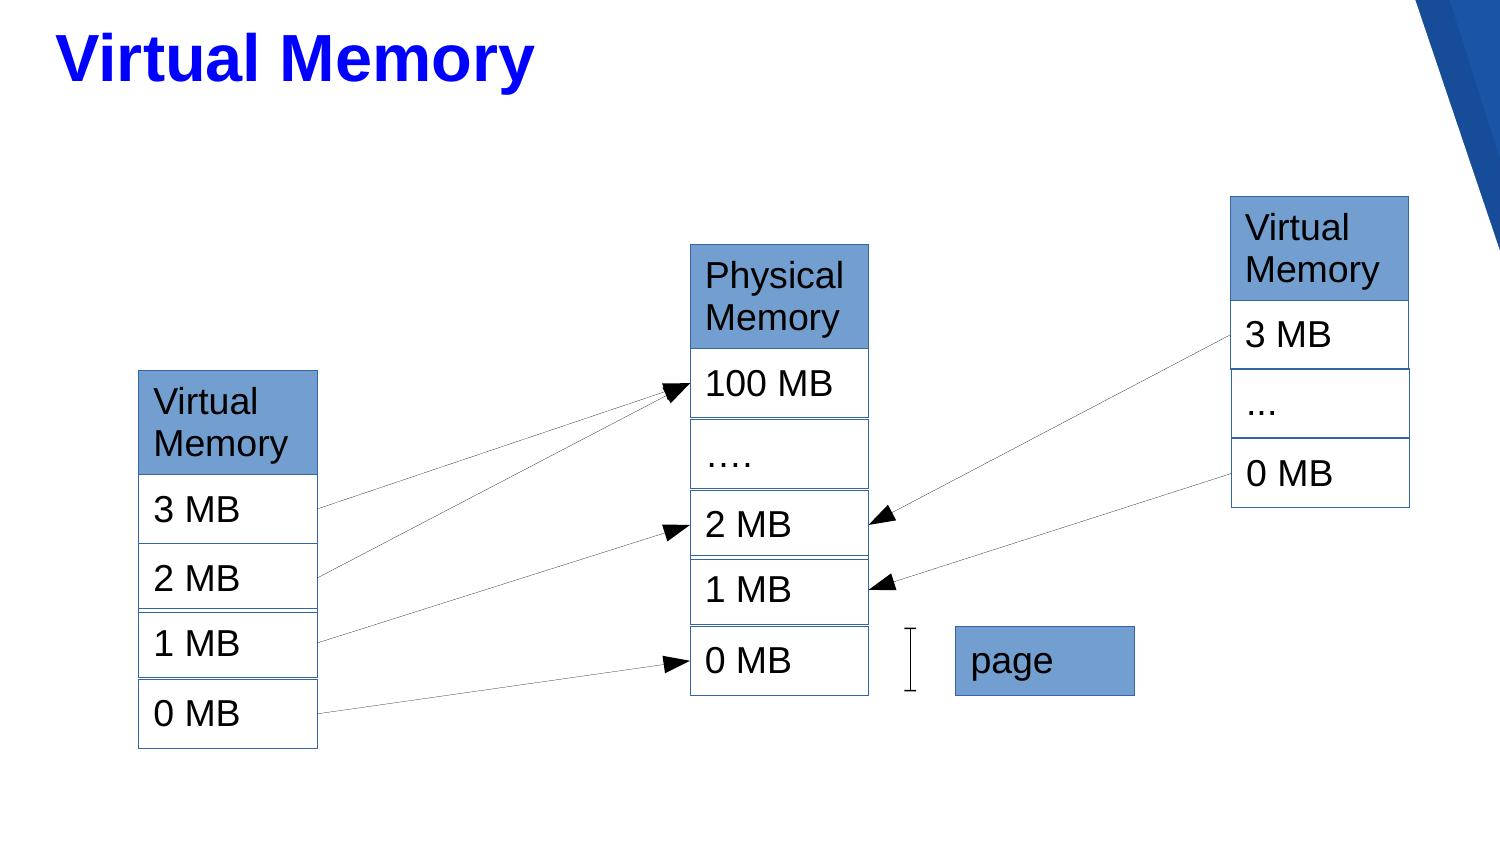

# Virtual Memory
Virtual
Memory
Physical
Memory
3 MB
100 MB
...
Virtual
Memory
….
0 MB
3 MB
2 MB
2 MB
1 MB
1 MB
0 MB
page
0 MB